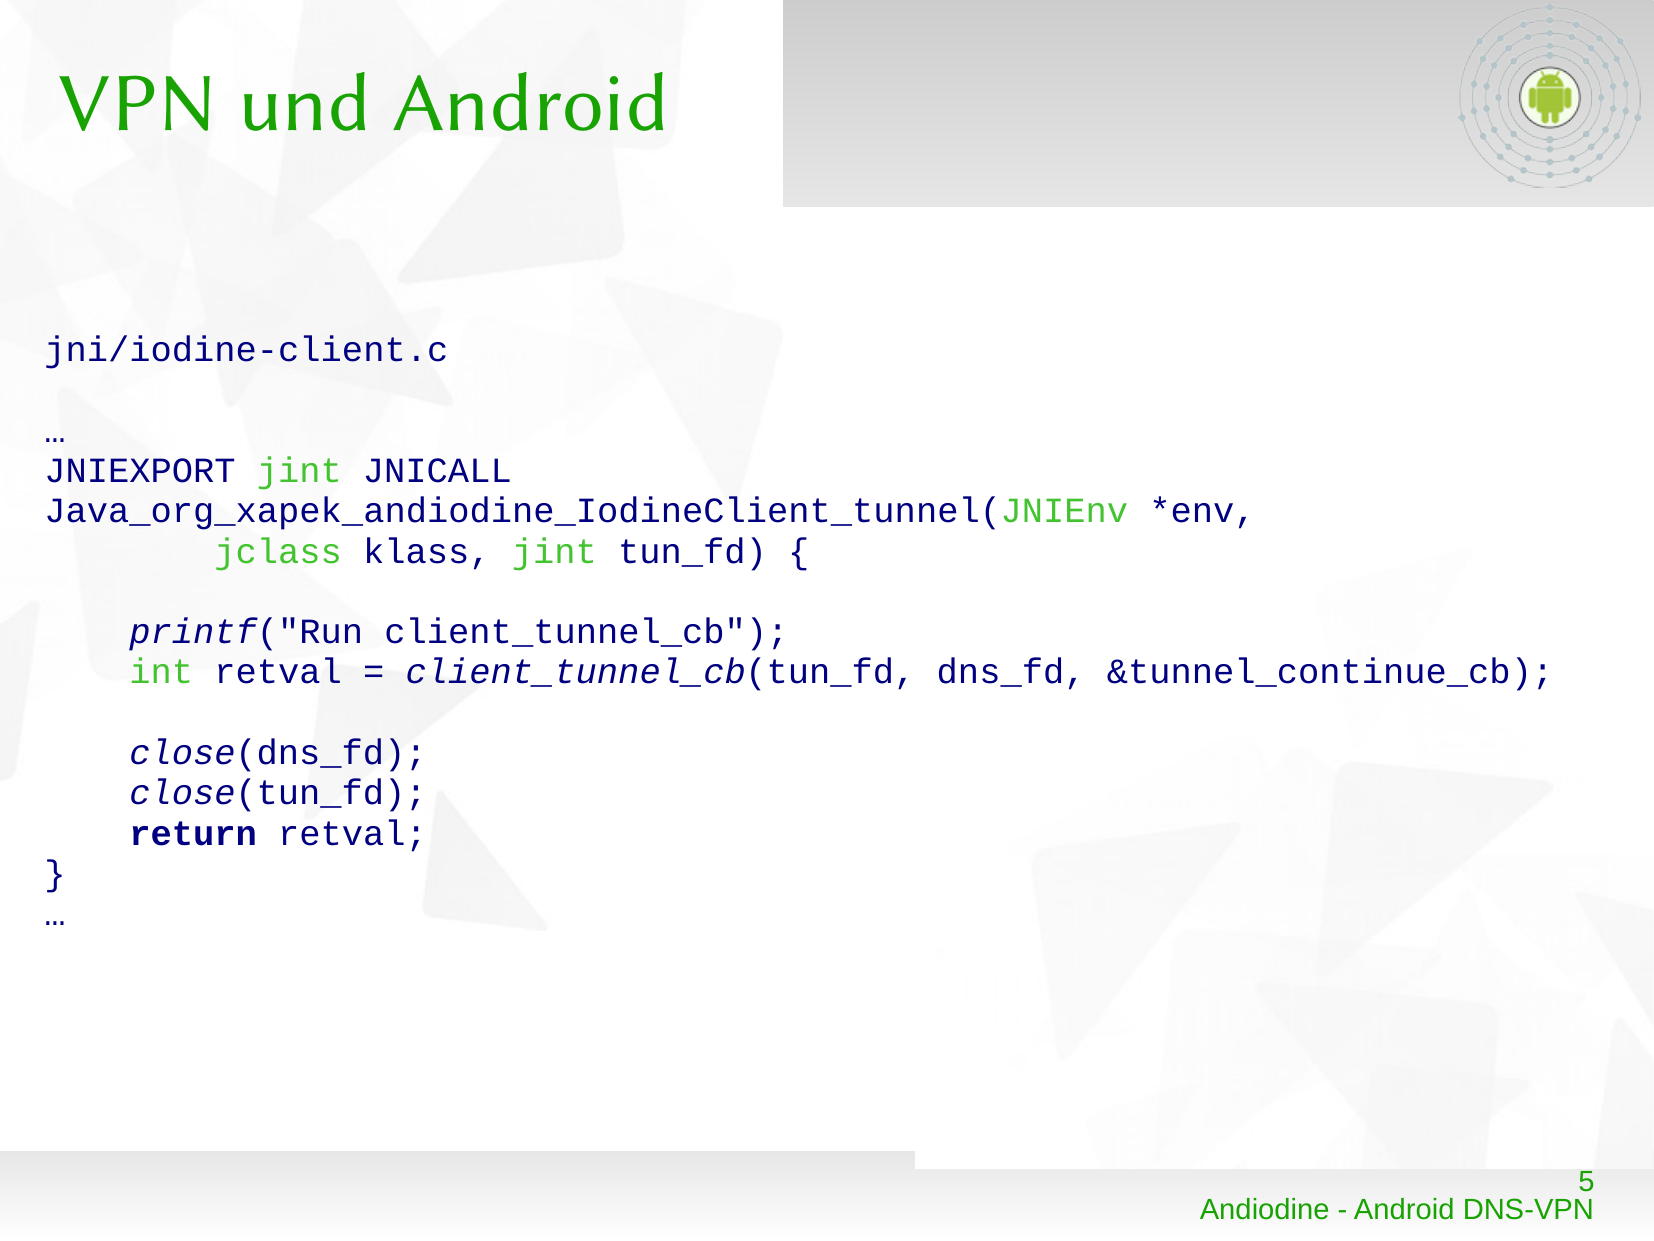

# VPN und Android
jni/iodine-client.c
…
JNIEXPORT jint JNICALL Java_org_xapek_andiodine_IodineClient_tunnel(JNIEnv *env,
 jclass klass, jint tun_fd) {
 printf("Run client_tunnel_cb");
 int retval = client_tunnel_cb(tun_fd, dns_fd, &tunnel_continue_cb);
 close(dns_fd);
 close(tun_fd);
 return retval;
}
…
5
Andiodine - Android DNS-VPN